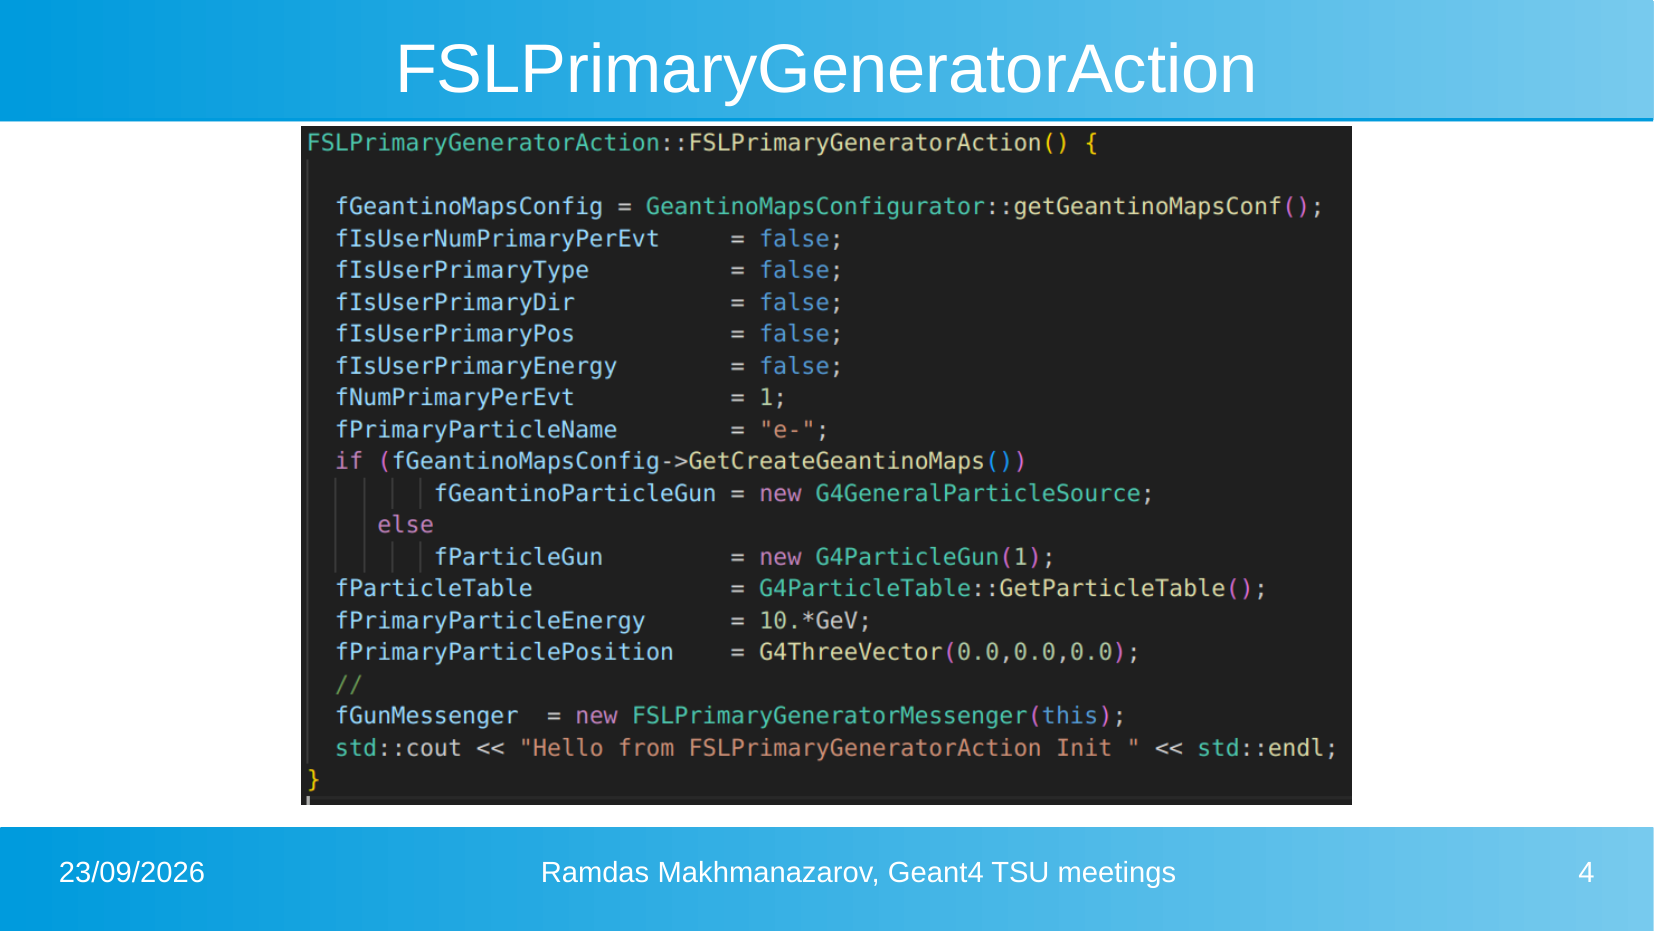

# FSLPrimaryGeneratorAction
Ramdas Makhmanazarov, Geant4 TSU meetings
4